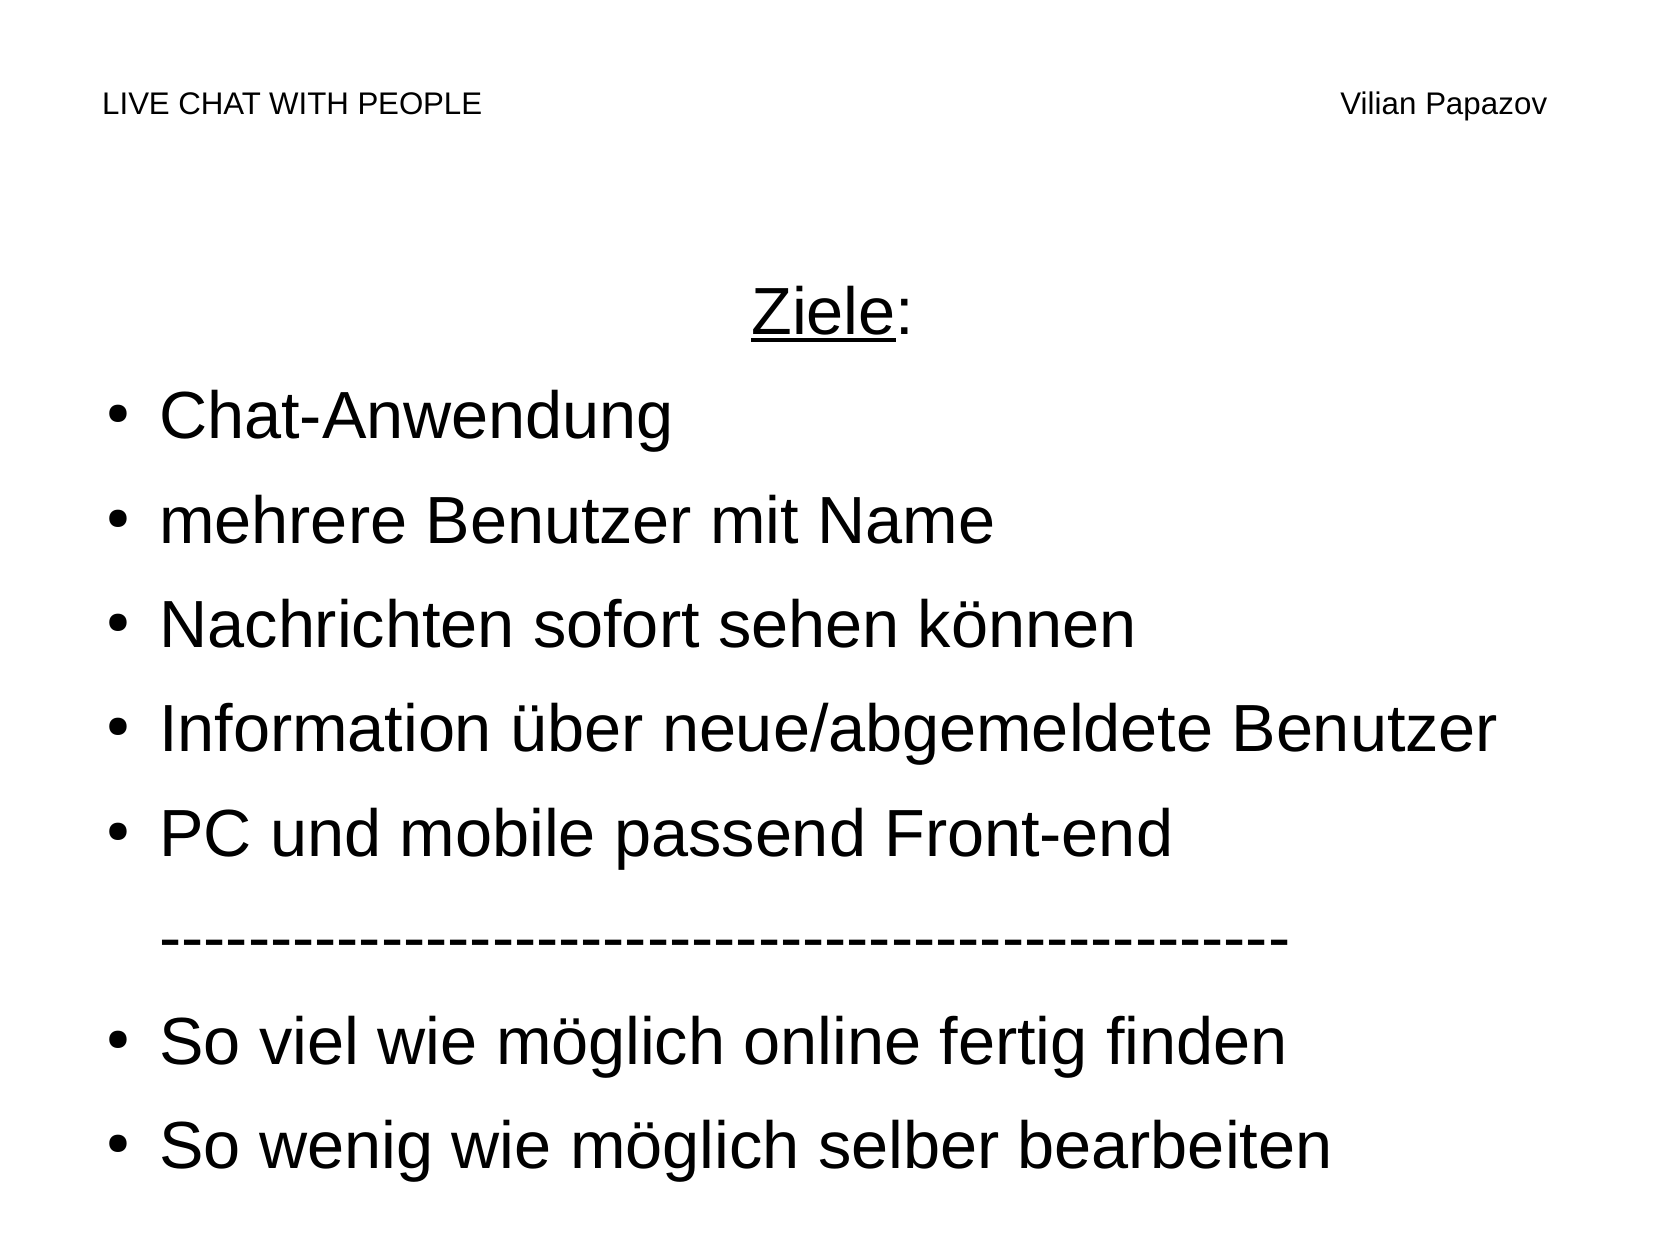

# LIVE CHAT WITH PEOPLE
Vilian Papazov
 Ziele:
Chat-Anwendung
mehrere Benutzer mit Name
Nachrichten sofort sehen können
Information über neue/abgemeldete Benutzer
PC und mobile passend Front-end
---------------------------------------------------
So viel wie möglich online fertig finden
So wenig wie möglich selber bearbeiten